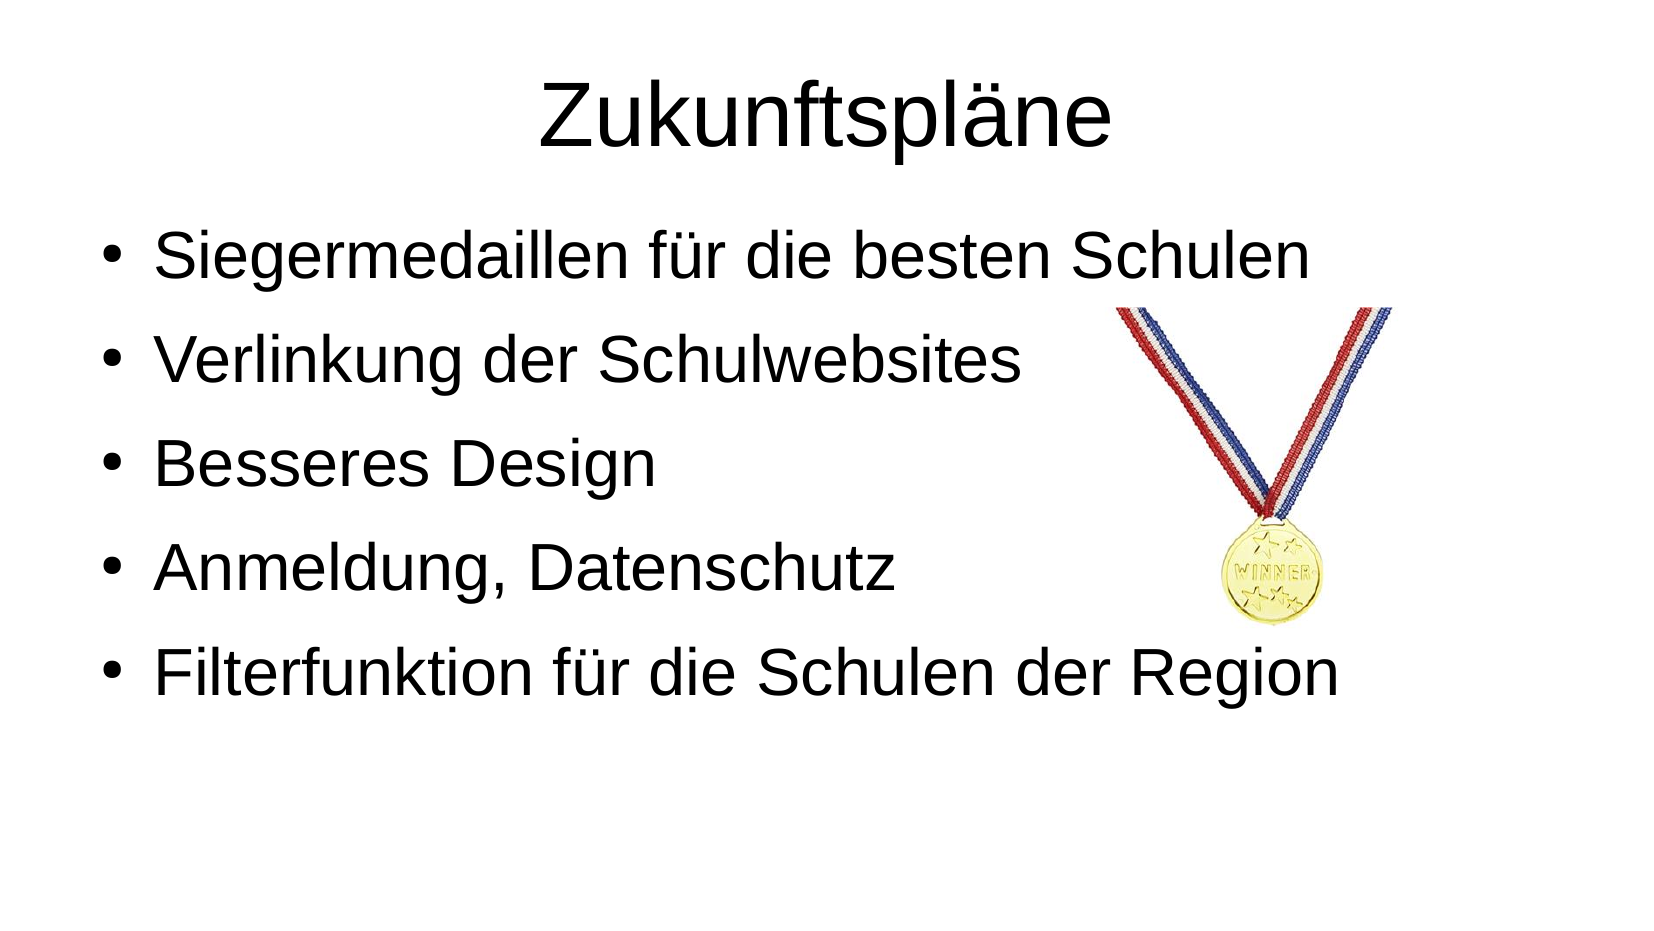

# Zukunftspläne
Siegermedaillen für die besten Schulen
Verlinkung der Schulwebsites
Besseres Design
Anmeldung, Datenschutz
Filterfunktion für die Schulen der Region